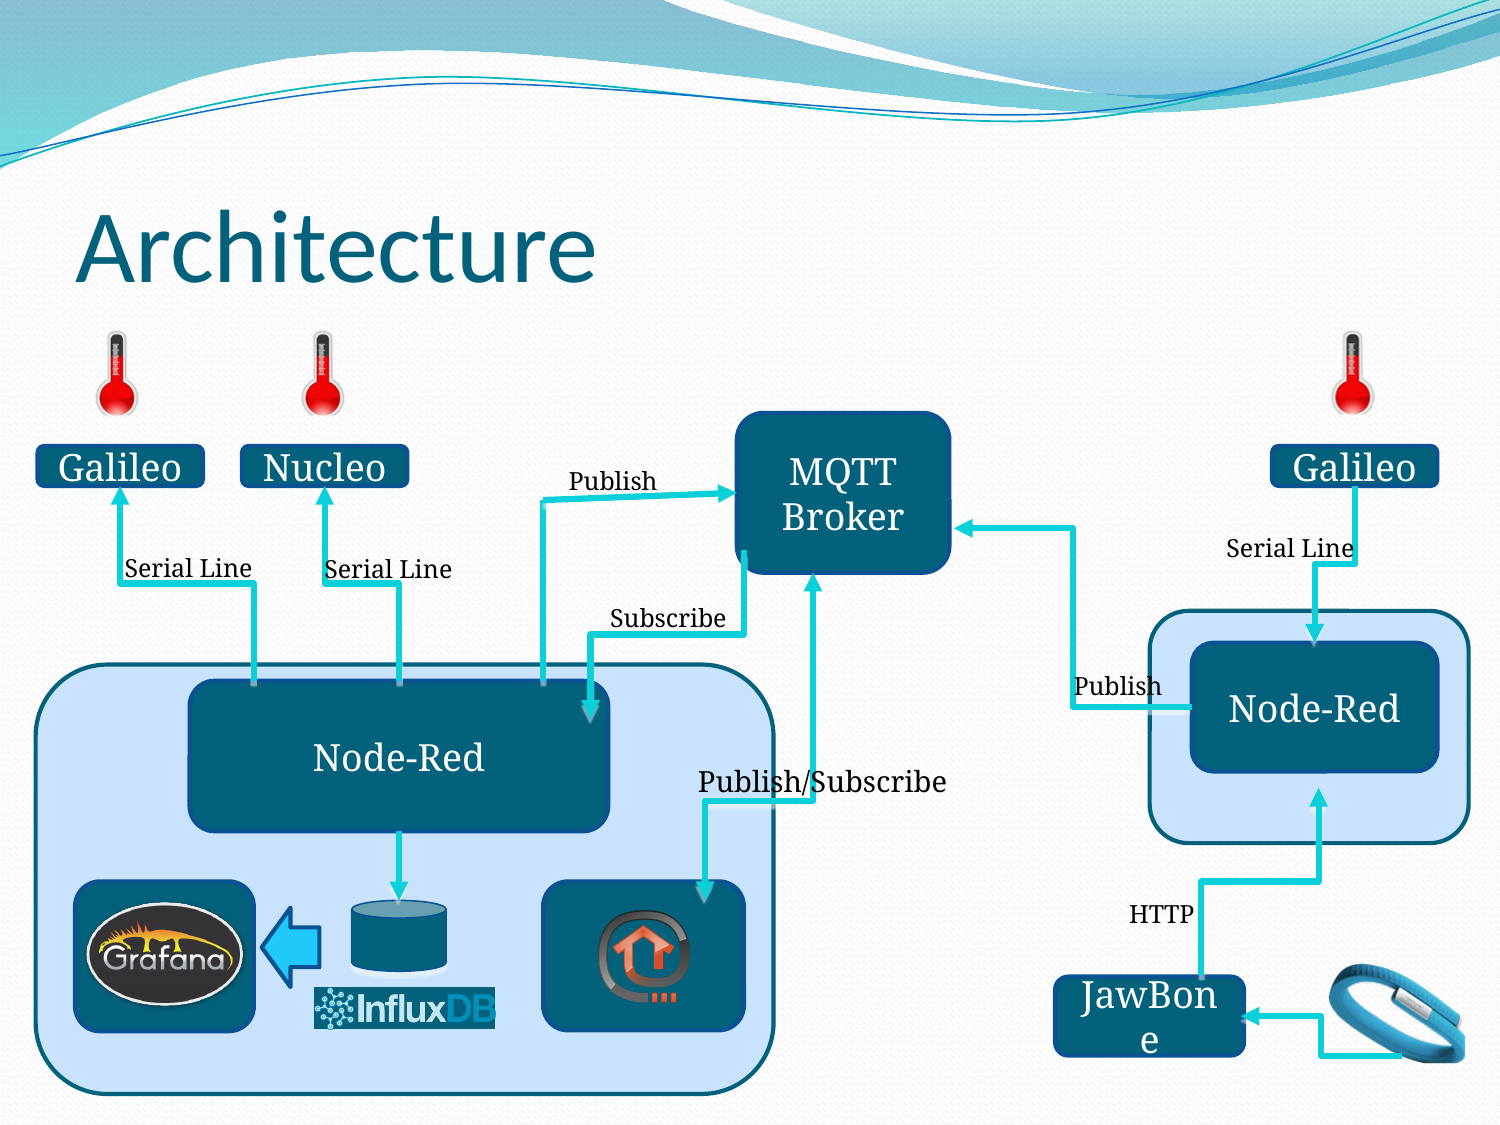

# Architecture
MQTT Broker
Galileo
Nucleo
Galileo
Publish
Serial Line
Serial Line
Serial Line
Subscribe
Node-Red
Publish
Node-Red
Publish/Subscribe
HTTP
JawBone